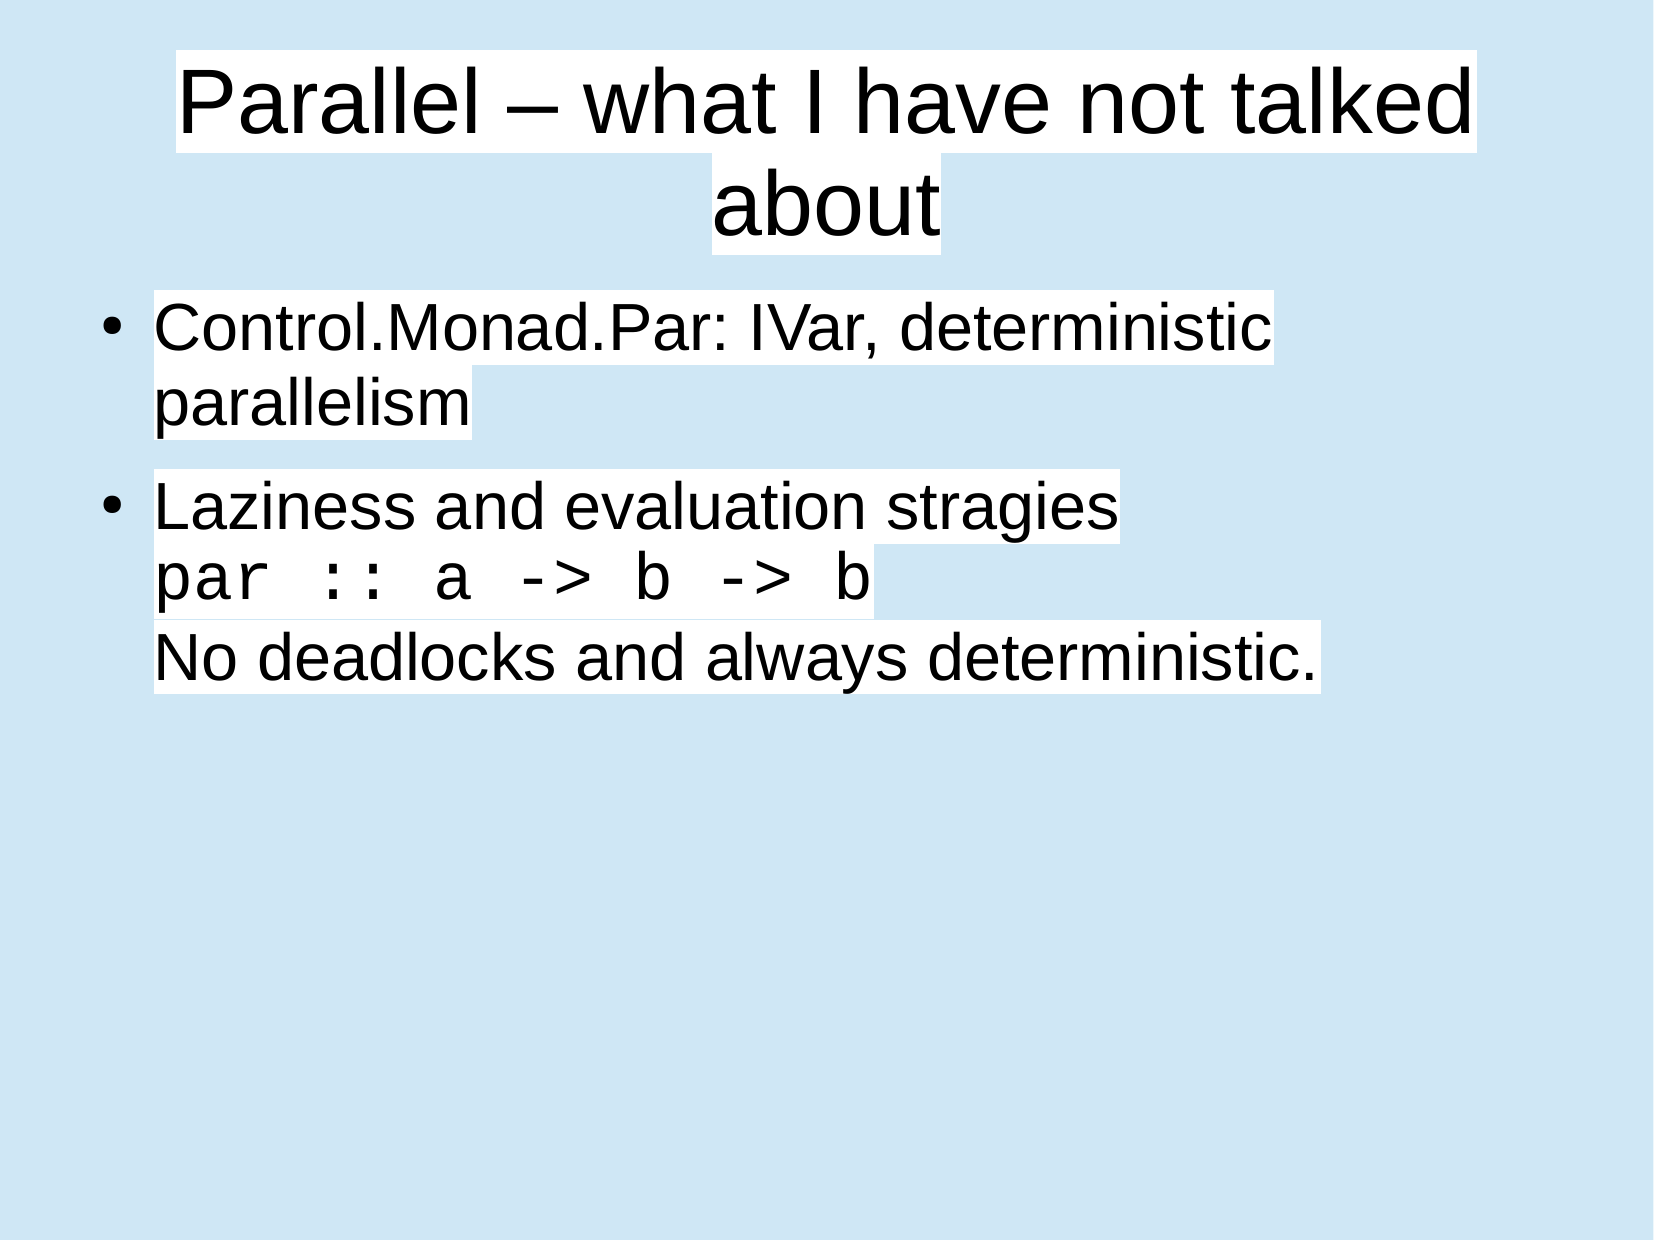

# Parallel – what I have not talked about
Control.Monad.Par: IVar, deterministic parallelism
Laziness and evaluation stragies
par :: a -> b -> b
No deadlocks and always deterministic.